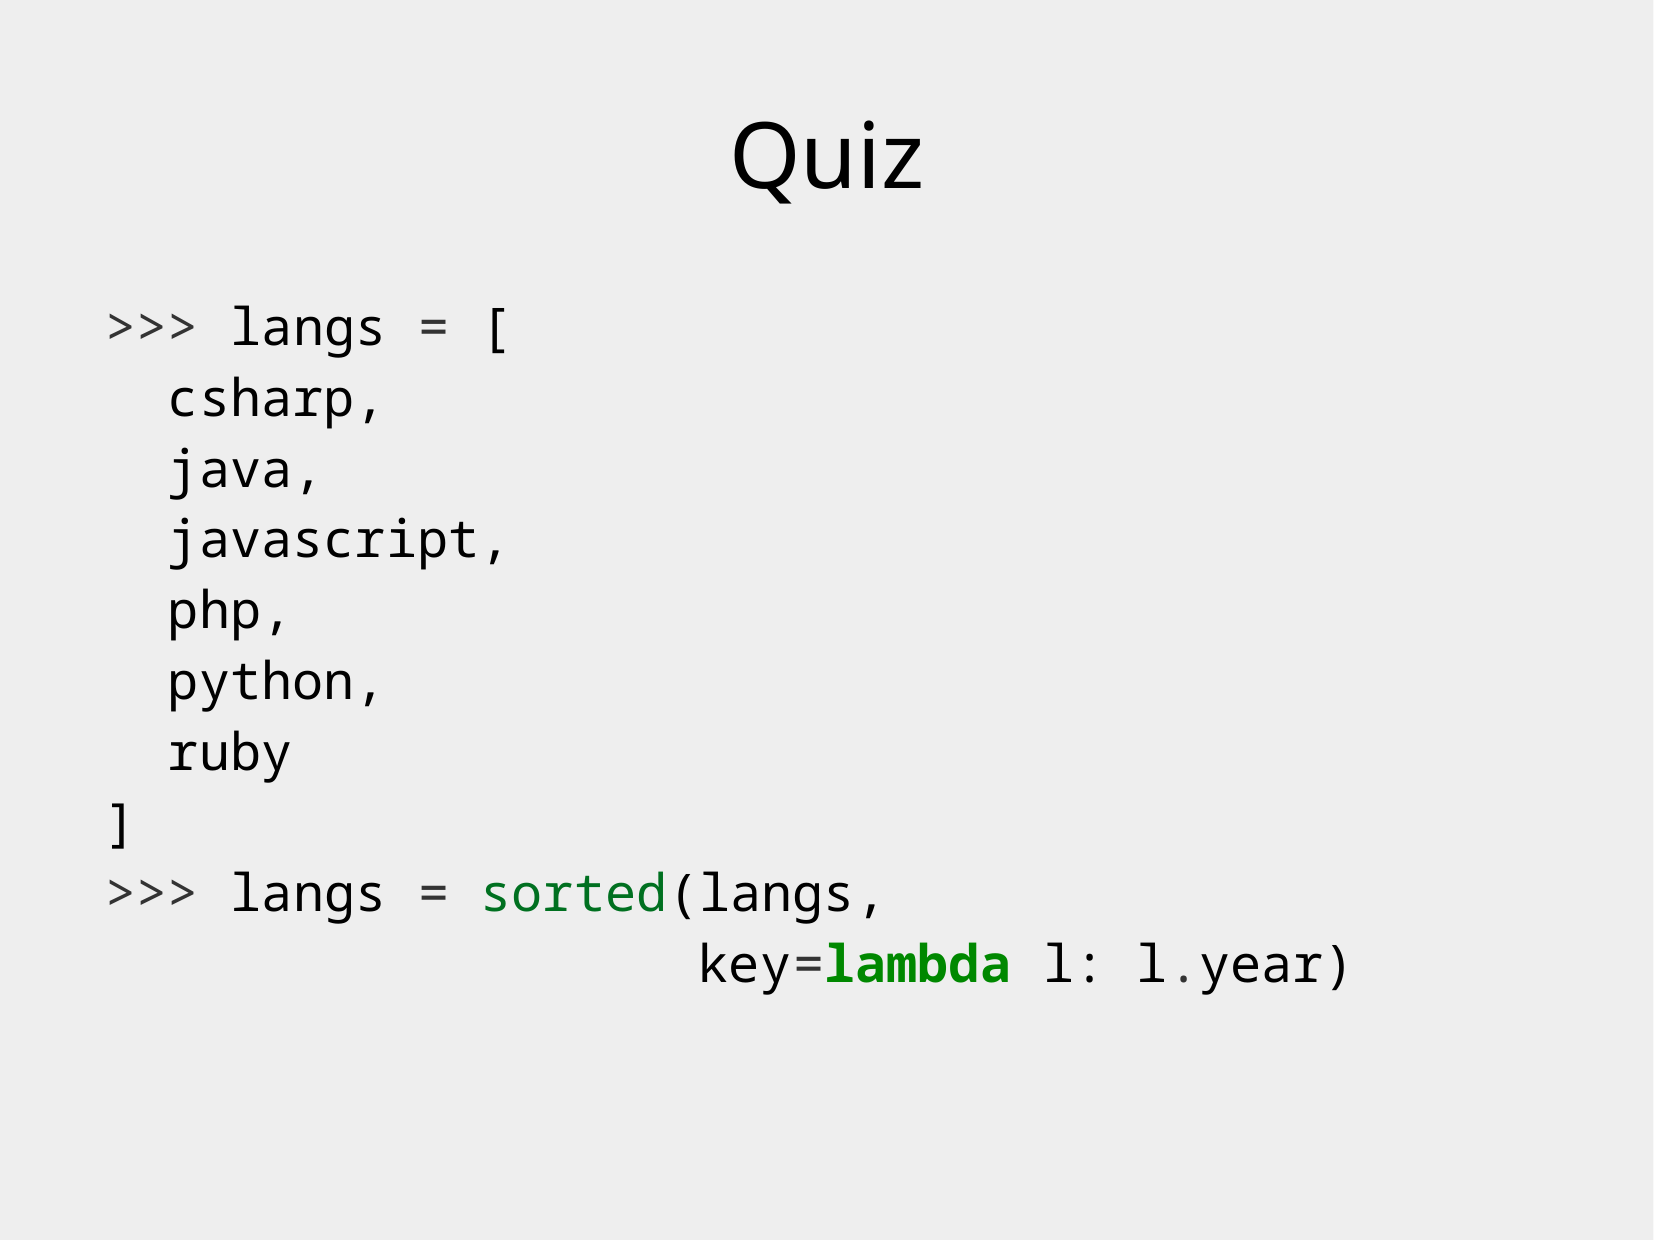

# Quiz
>>> langs = [
 csharp,
 java,
 javascript,
 php,
 python,
 ruby
]
>>> langs = sorted(langs,
 key=lambda l: l.year)